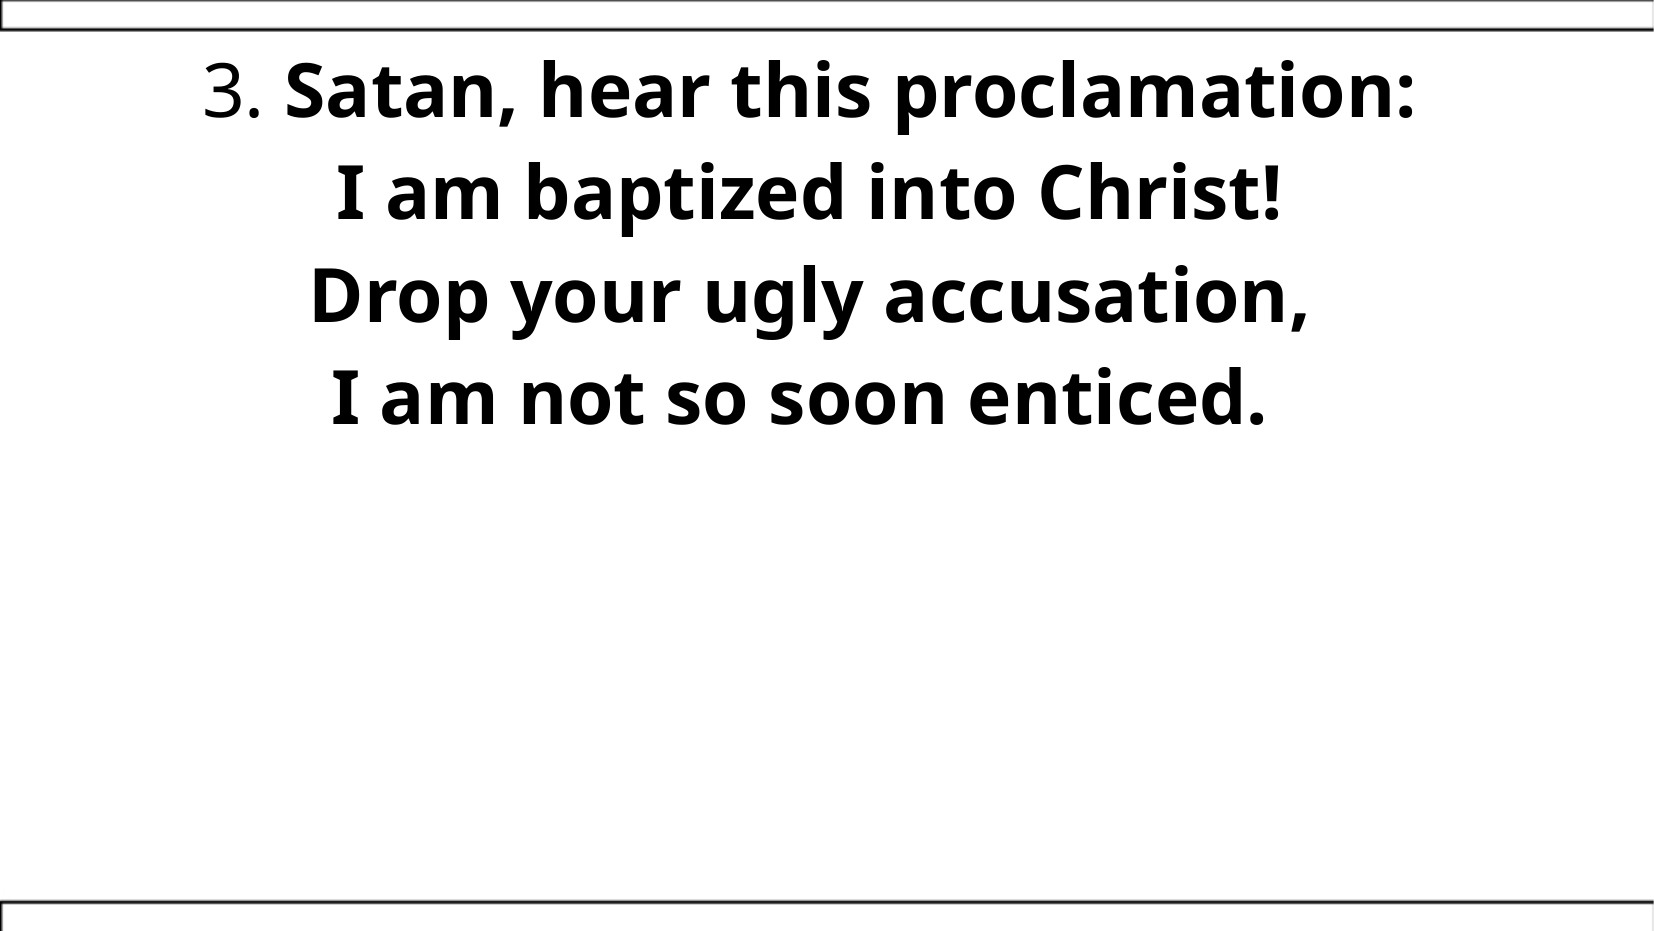

3. Satan, hear this proclamation:
I am baptized into Christ!
Drop your ugly accusation,
I am not so soon enticed.